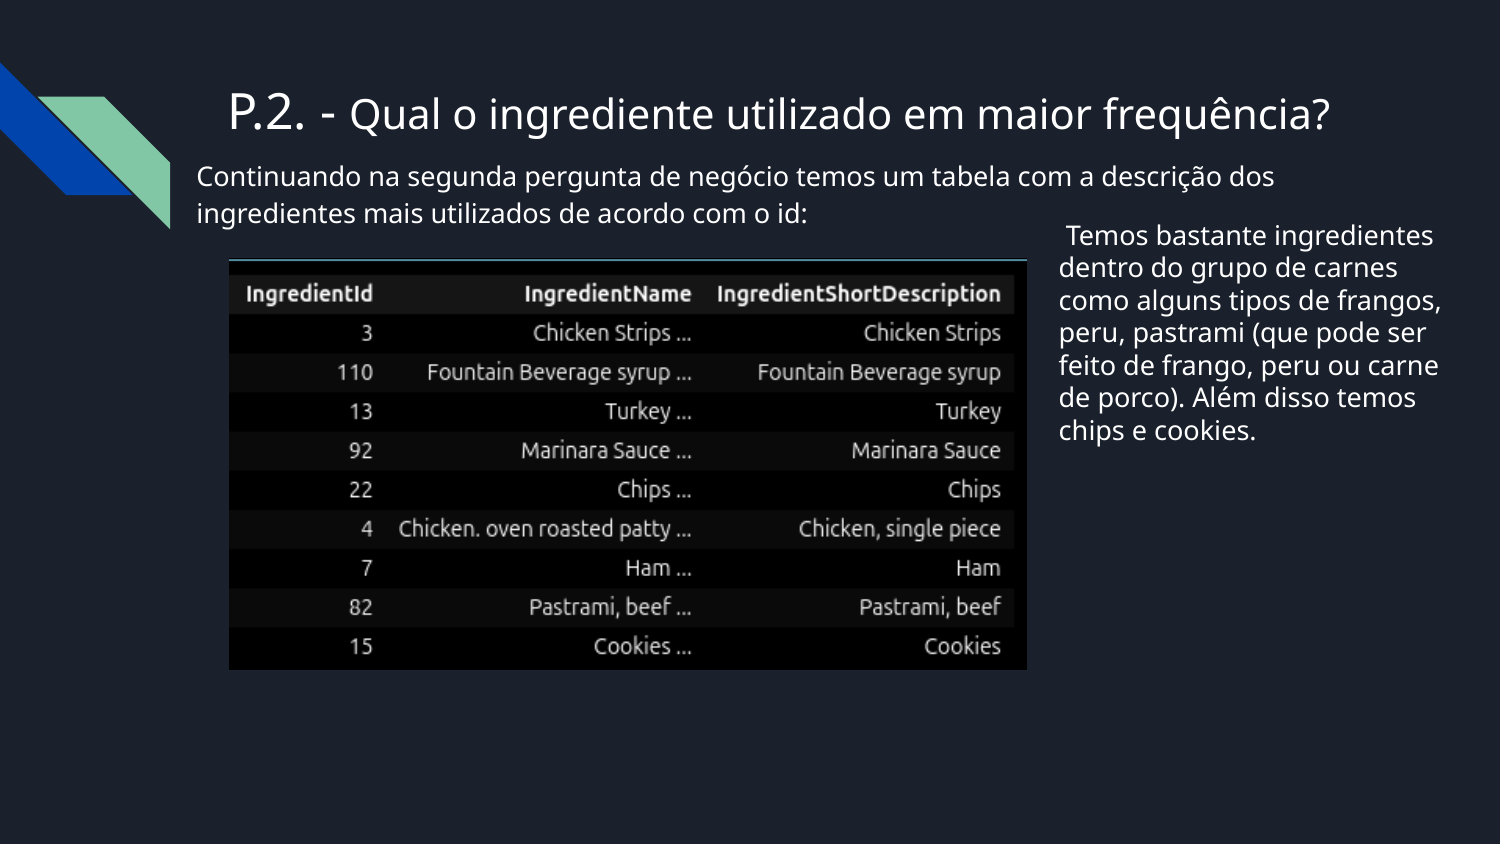

P.2. - Qual o ingrediente utilizado em maior frequência?
Continuando na segunda pergunta de negócio temos um tabela com a descrição dos ingredientes mais utilizados de acordo com o id:
 Temos bastante ingredientes dentro do grupo de carnes como alguns tipos de frangos, peru, pastrami (que pode ser feito de frango, peru ou carne de porco). Além disso temos chips e cookies.